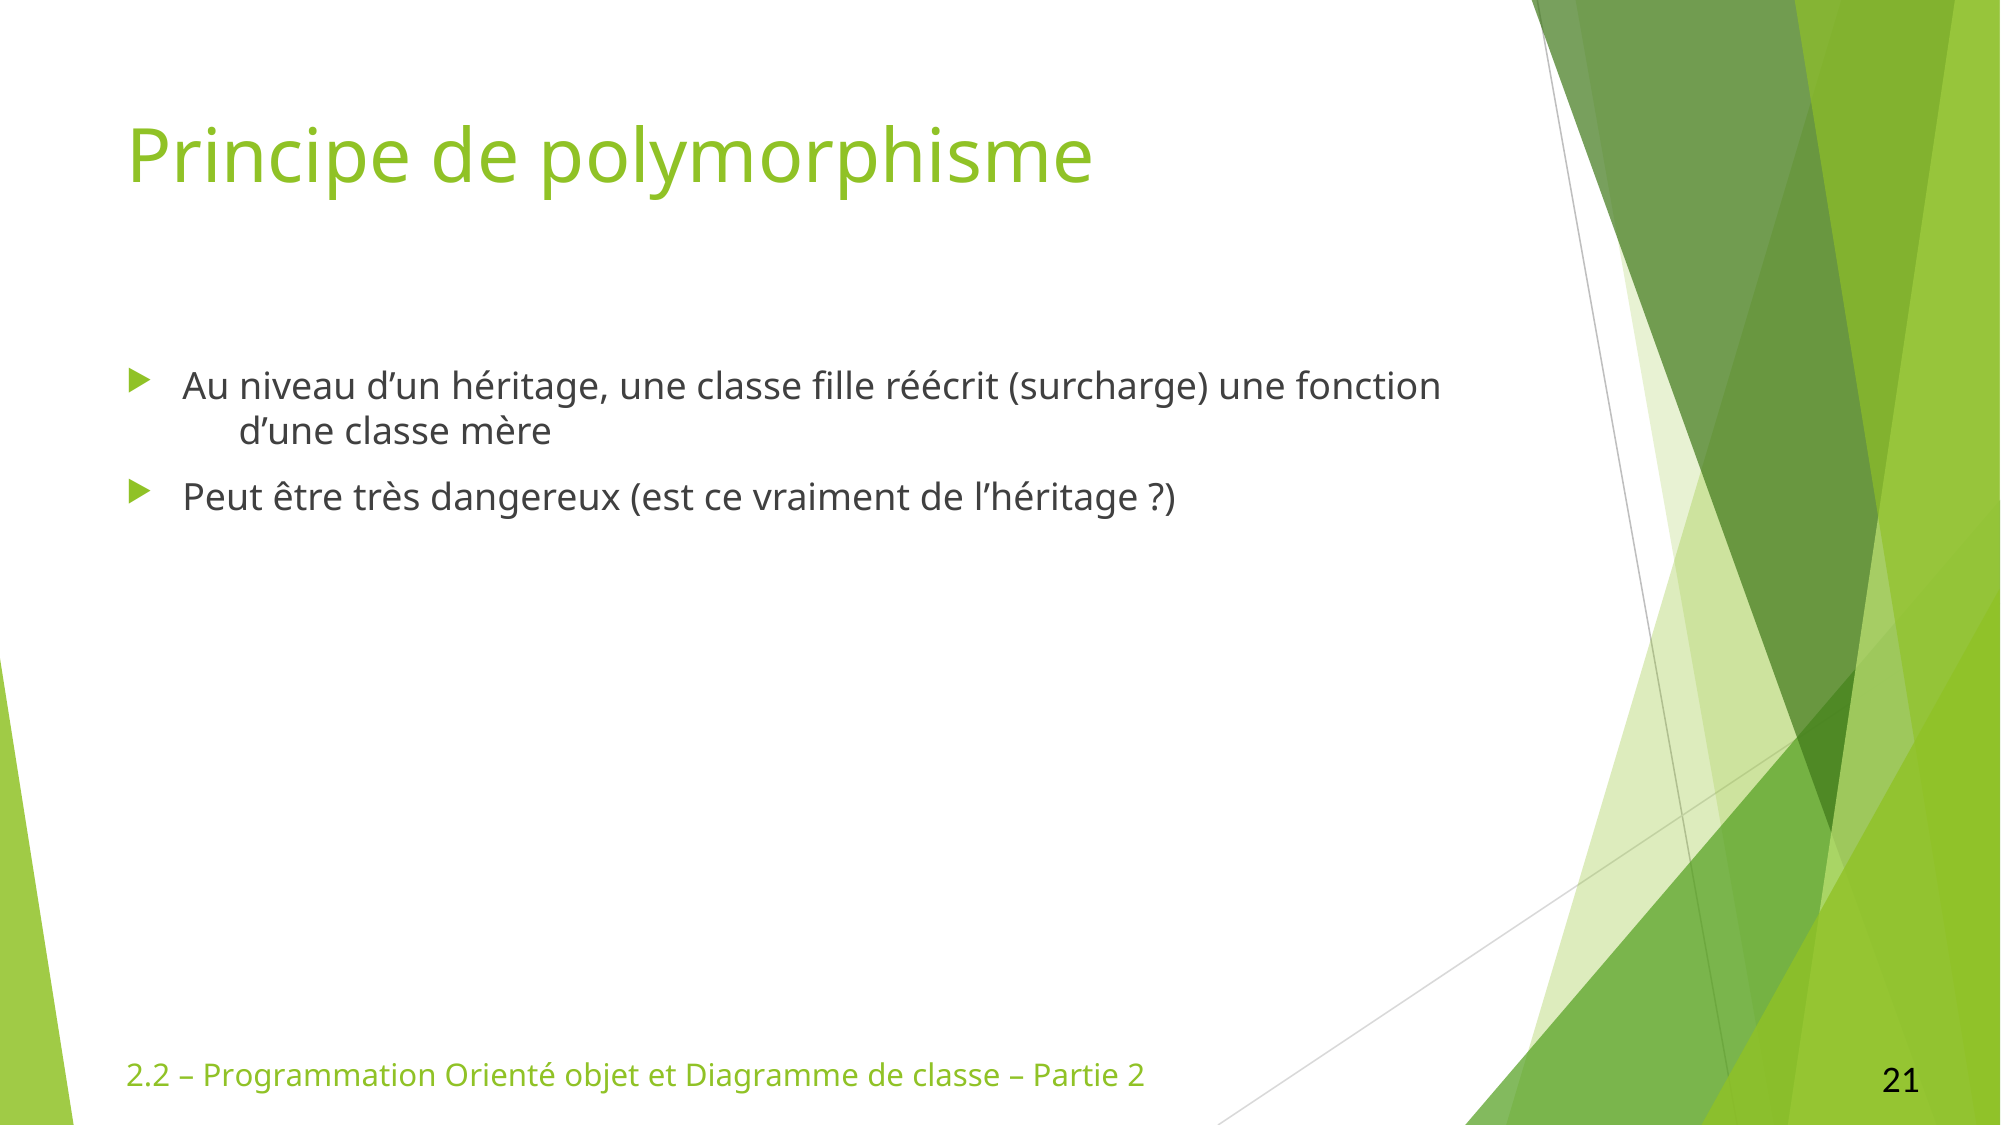

# Principe de polymorphisme
Au niveau d’un héritage, une classe fille réécrit (surcharge) une fonction d’une classe mère
Peut être très dangereux (est ce vraiment de l’héritage ?)
2.2 – Programmation Orienté objet et Diagramme de classe – Partie 2